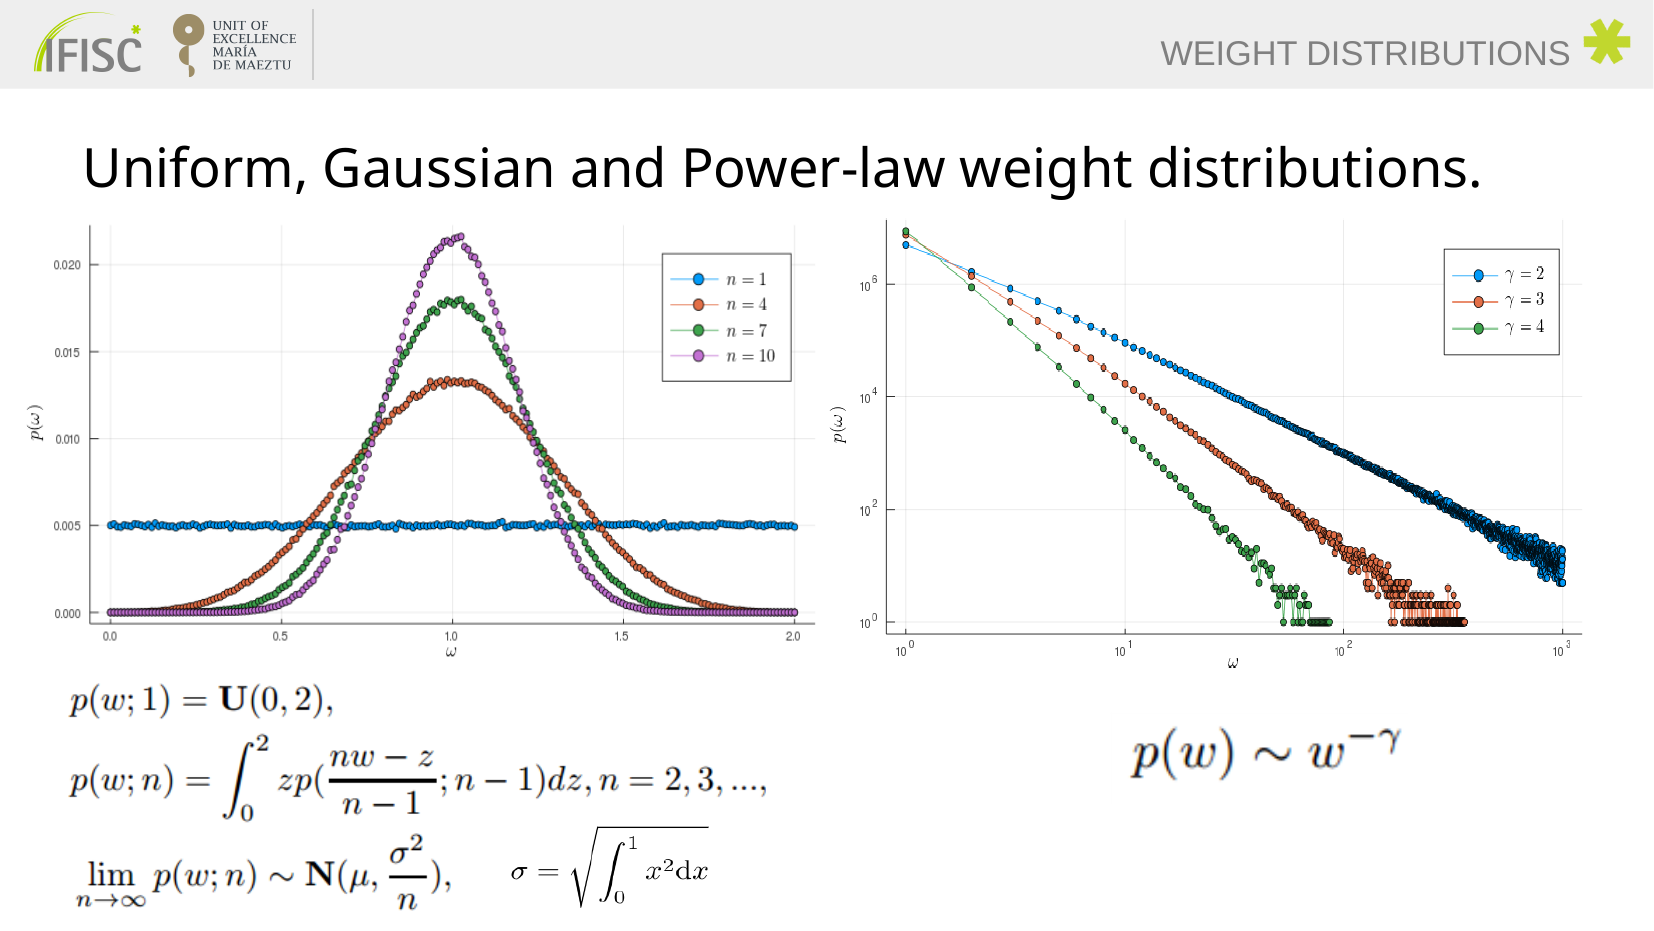

# WEIGHT DISTRIBUTIONS
Uniform, Gaussian and Power-law weight distributions.